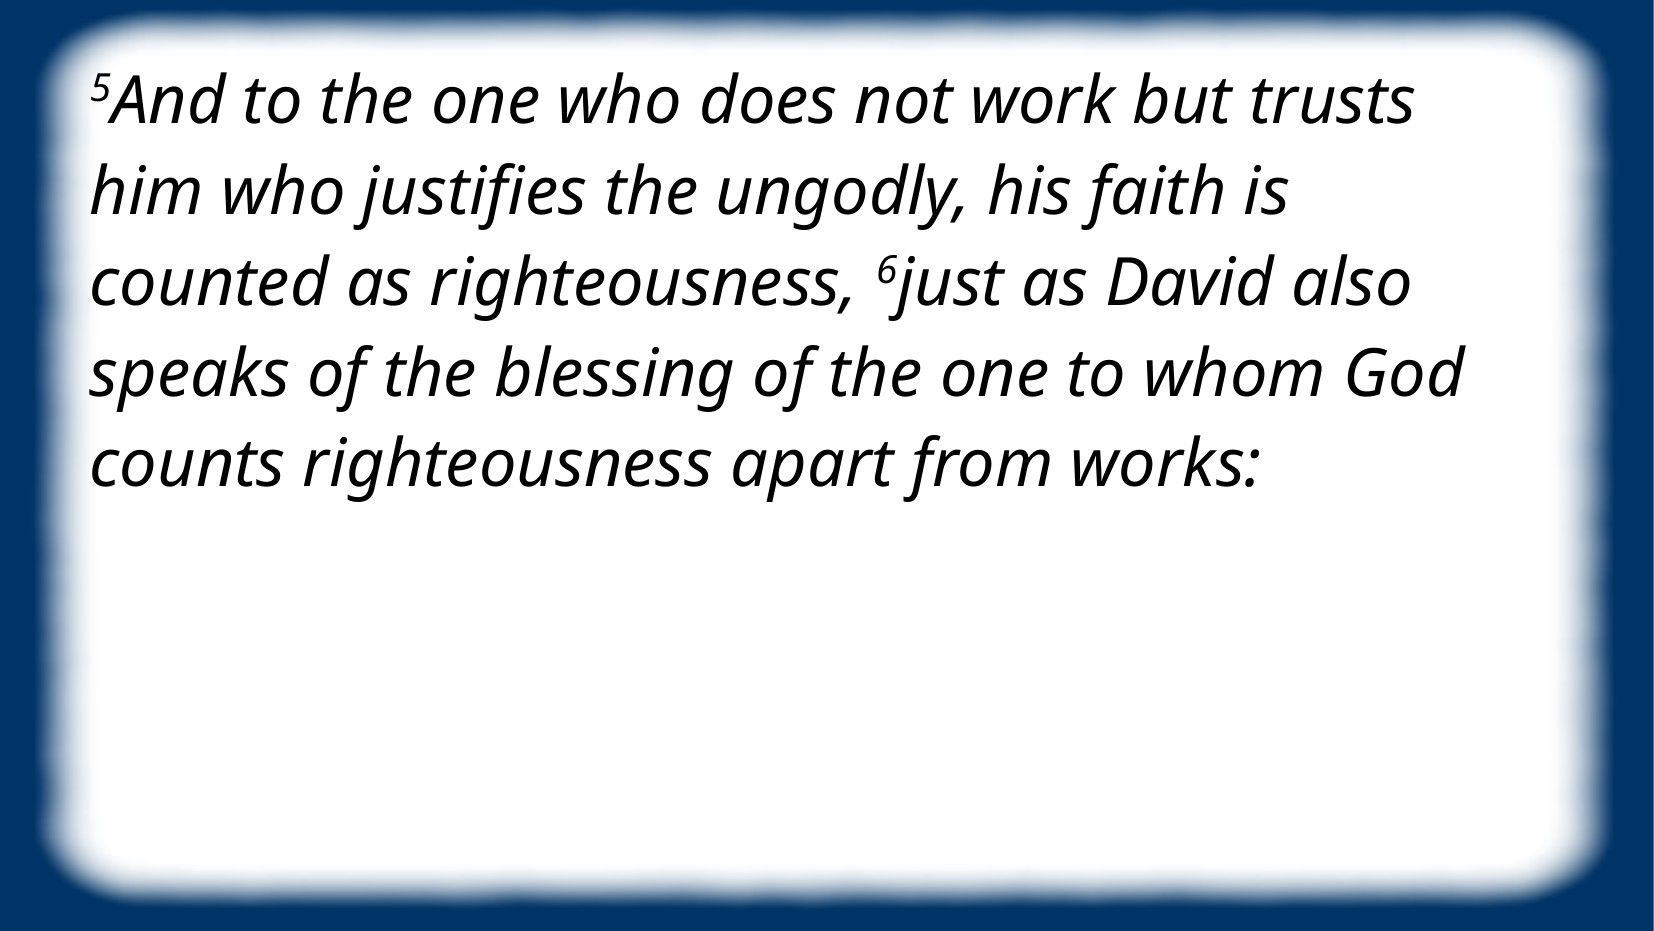

5And to the one who does not work but trusts him who justifies the ungodly, his faith is counted as righteousness, 6just as David also speaks of the blessing of the one to whom God counts righteousness apart from works: